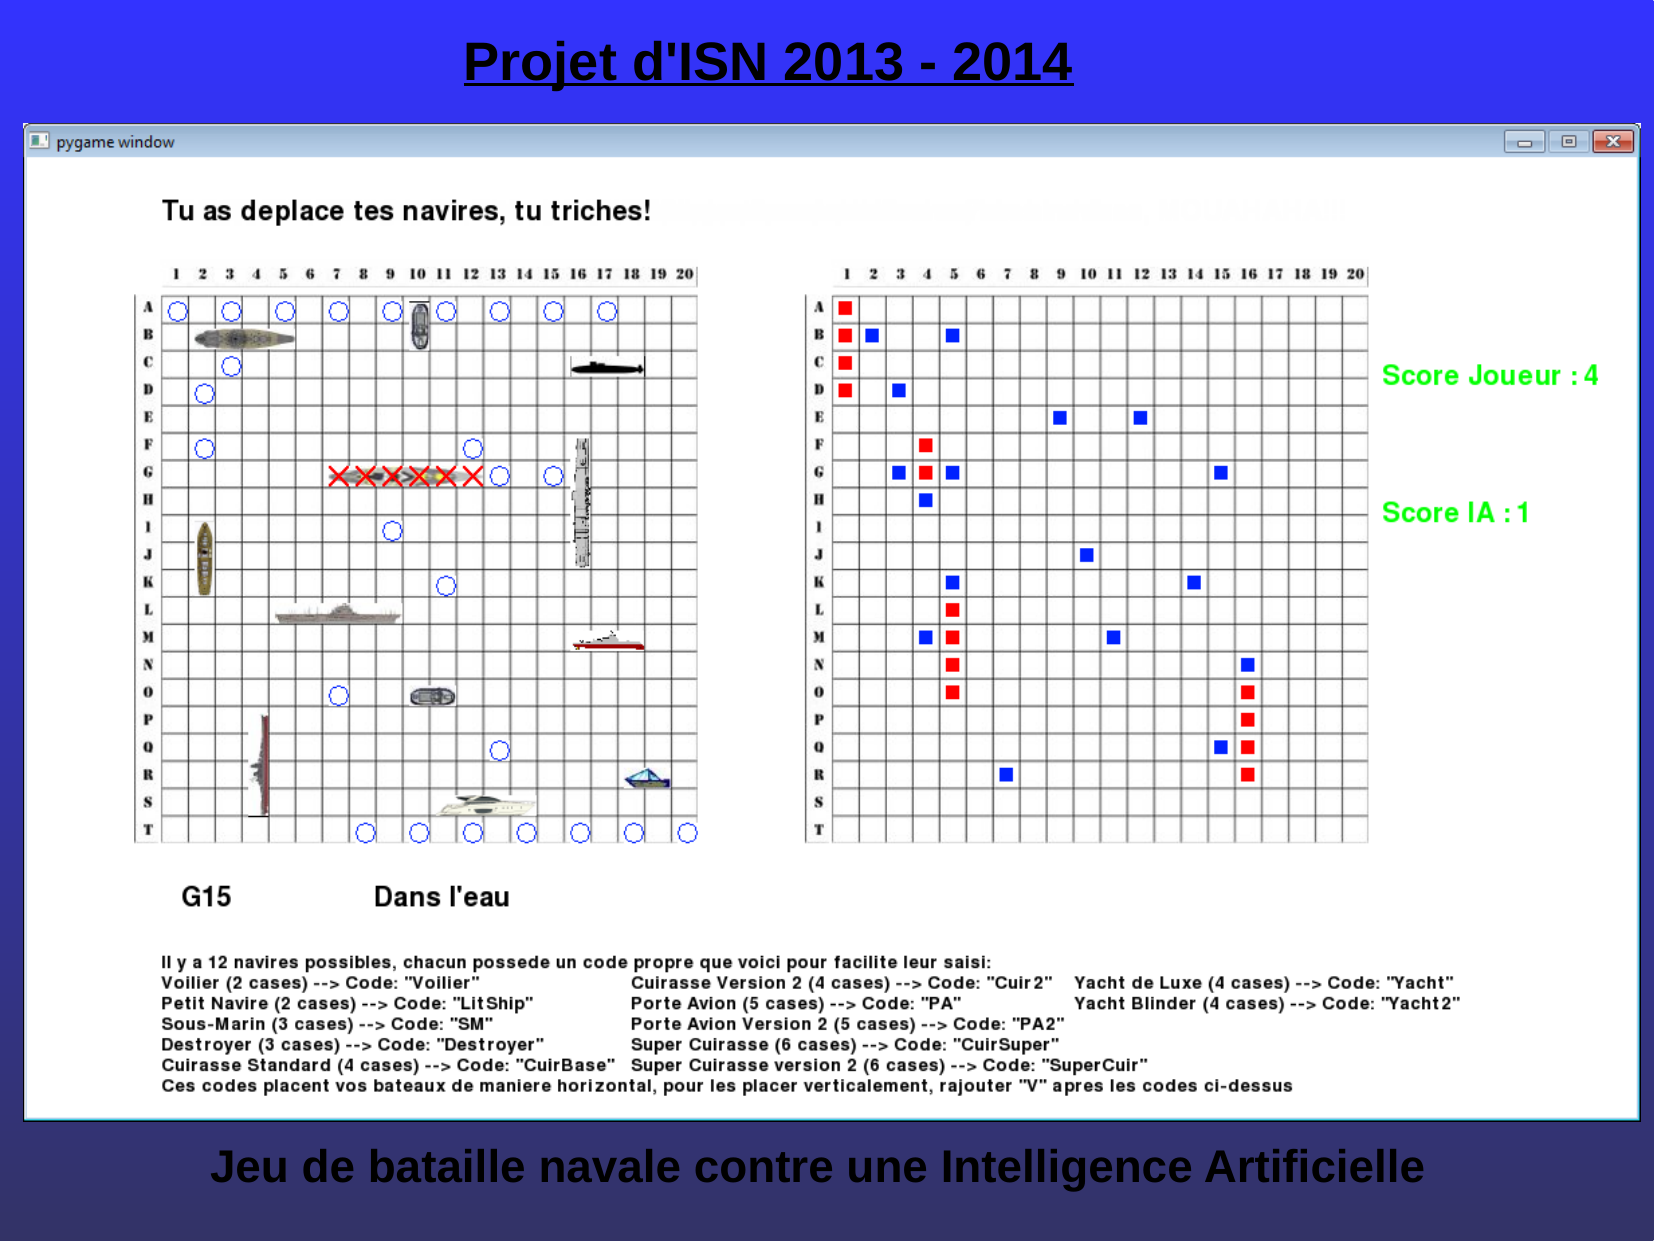

Projet d'ISN 2013 - 2014
Jeu de bataille navale contre une Intelligence Artificielle